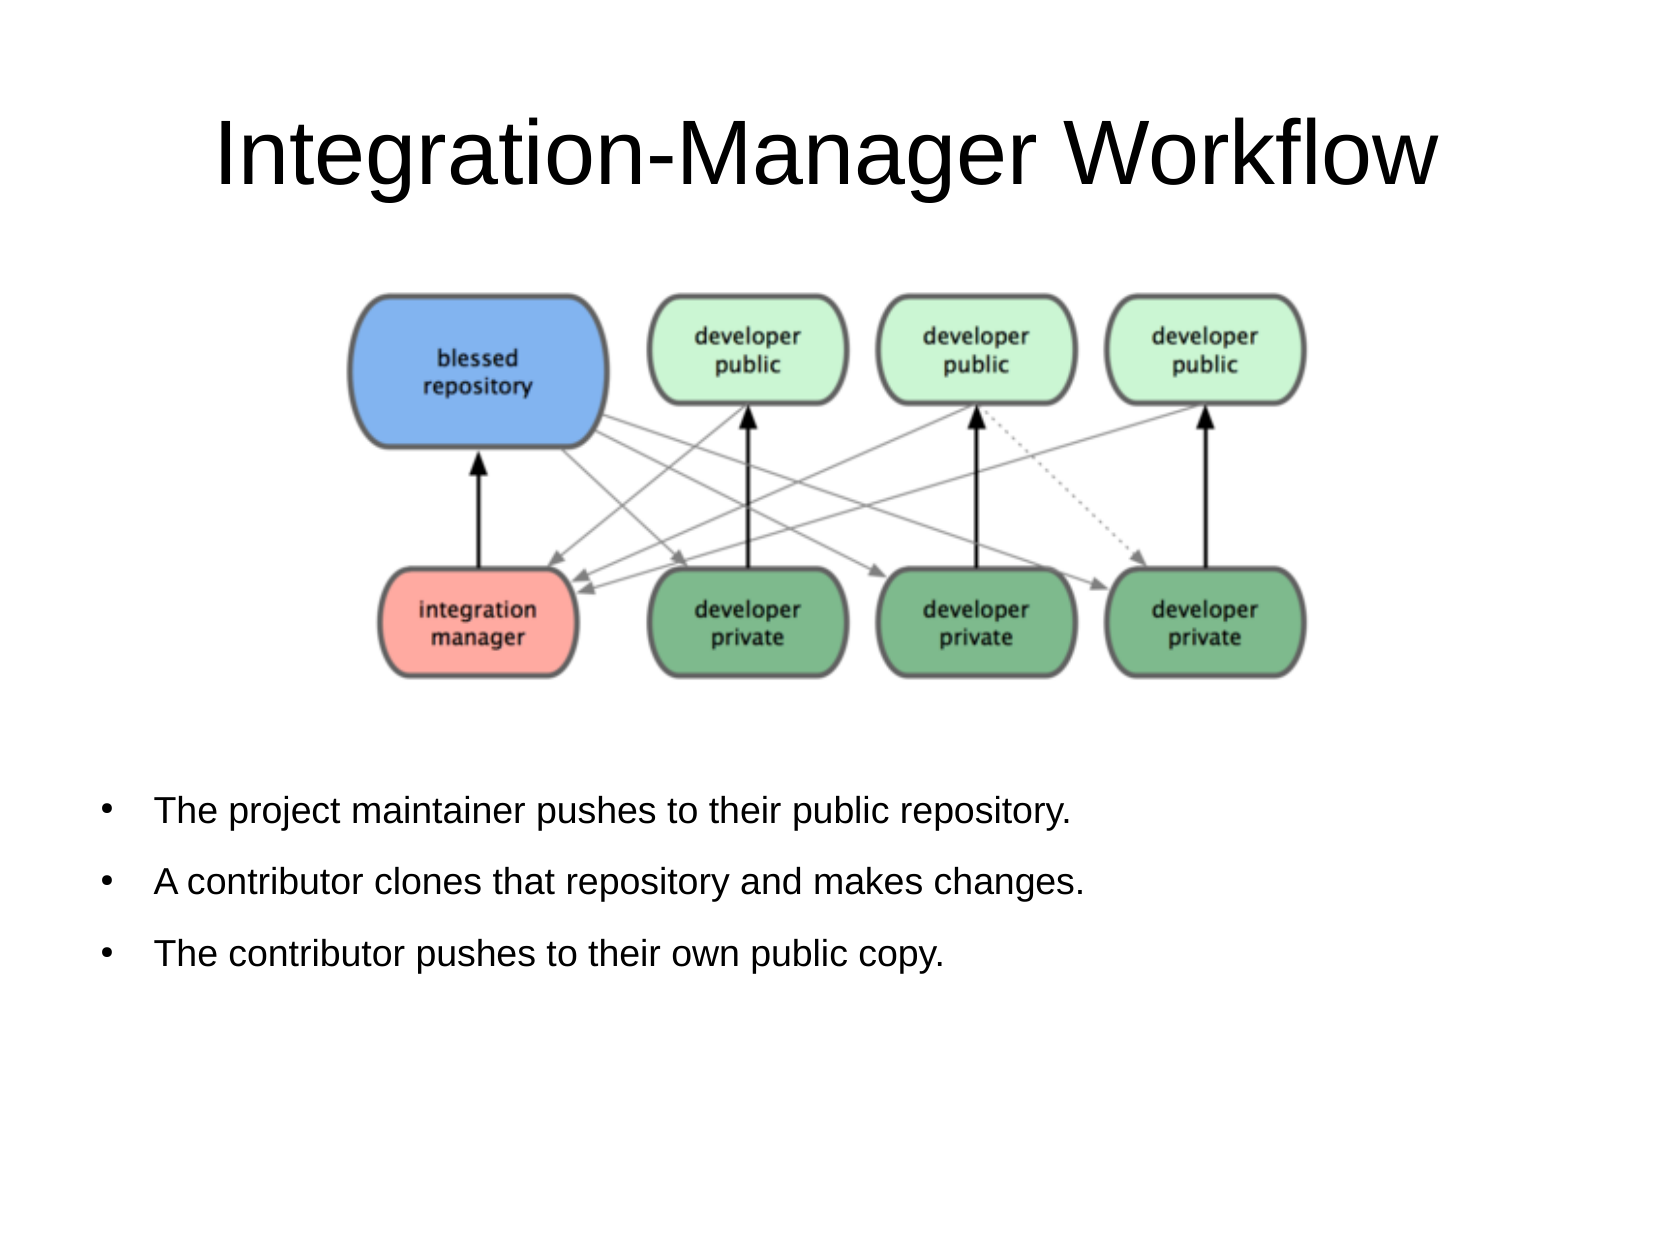

# Integration-Manager Workflow
The project maintainer pushes to their public repository.
A contributor clones that repository and makes changes.
The contributor pushes to their own public copy.